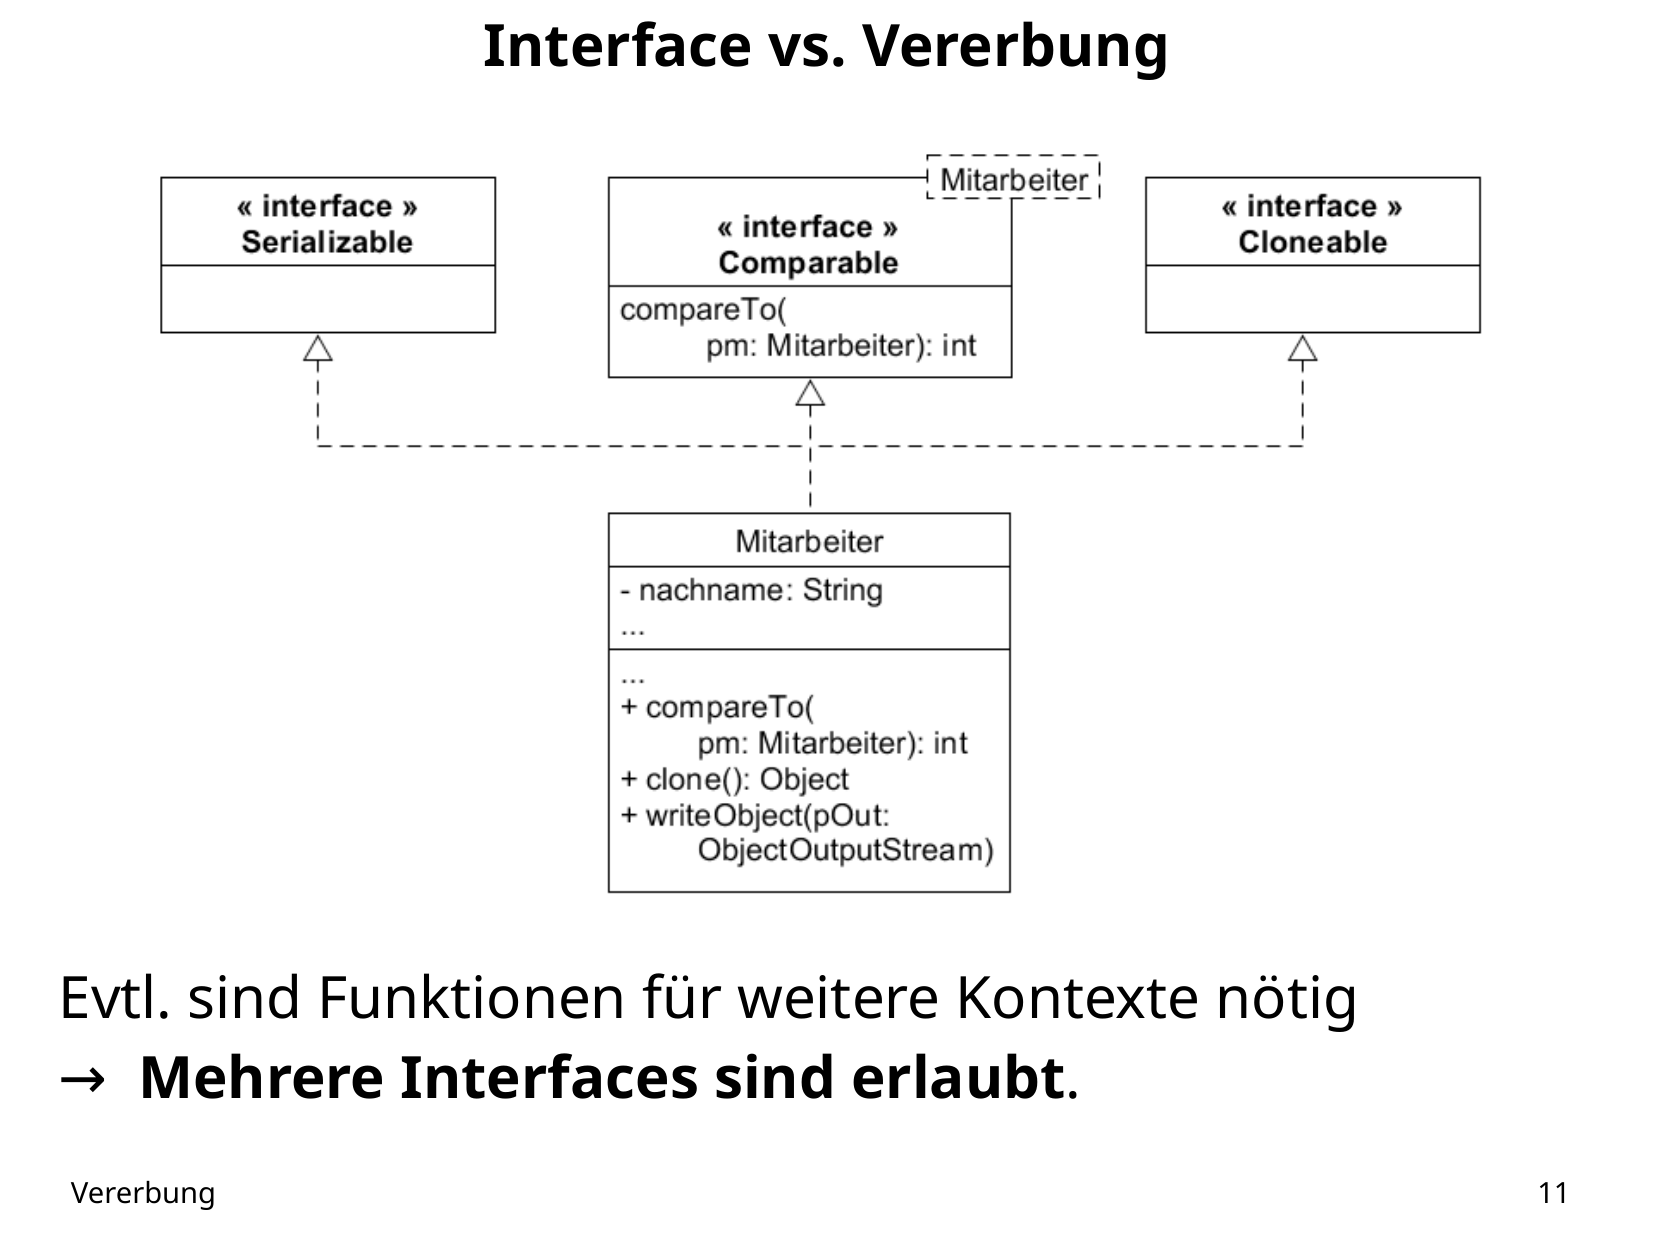

# Interface vs. Vererbung
Evtl. sind Funktionen für weitere Kontexte nötig
→ Mehrere Interfaces sind erlaubt.
Vererbung
11